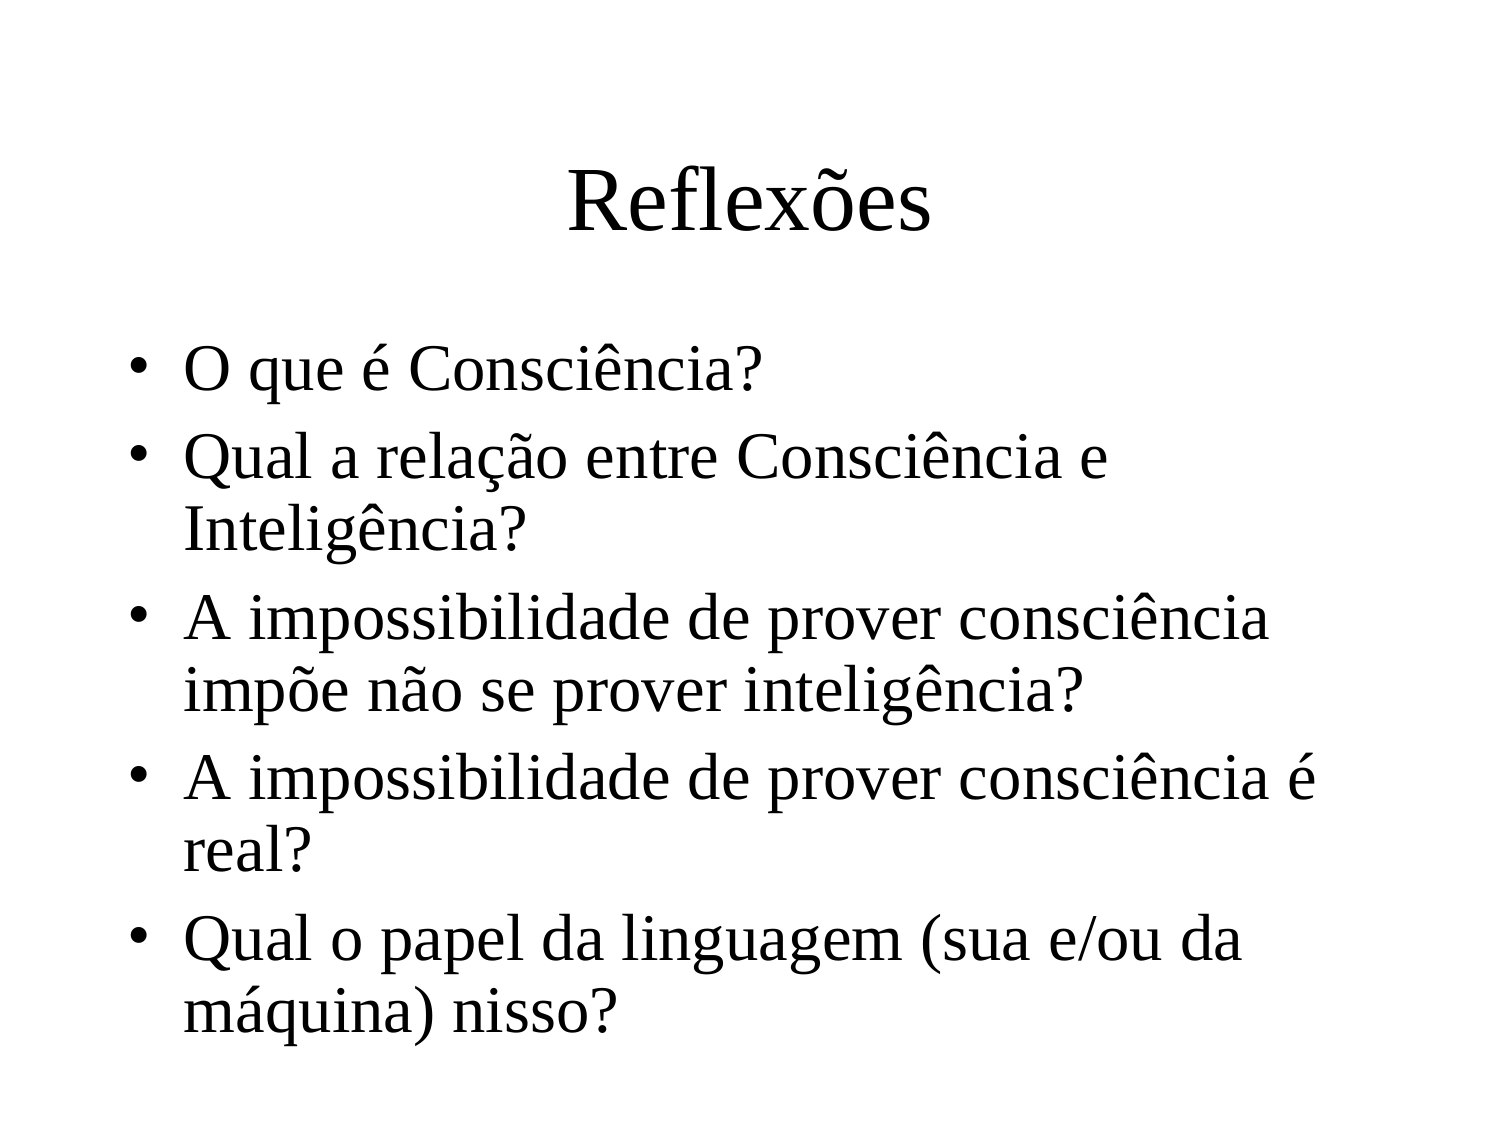

# Reflexões
O que é Consciência?
Qual a relação entre Consciência e Inteligência?
A impossibilidade de prover consciência impõe não se prover inteligência?
A impossibilidade de prover consciência é real?
Qual o papel da linguagem (sua e/ou da máquina) nisso?